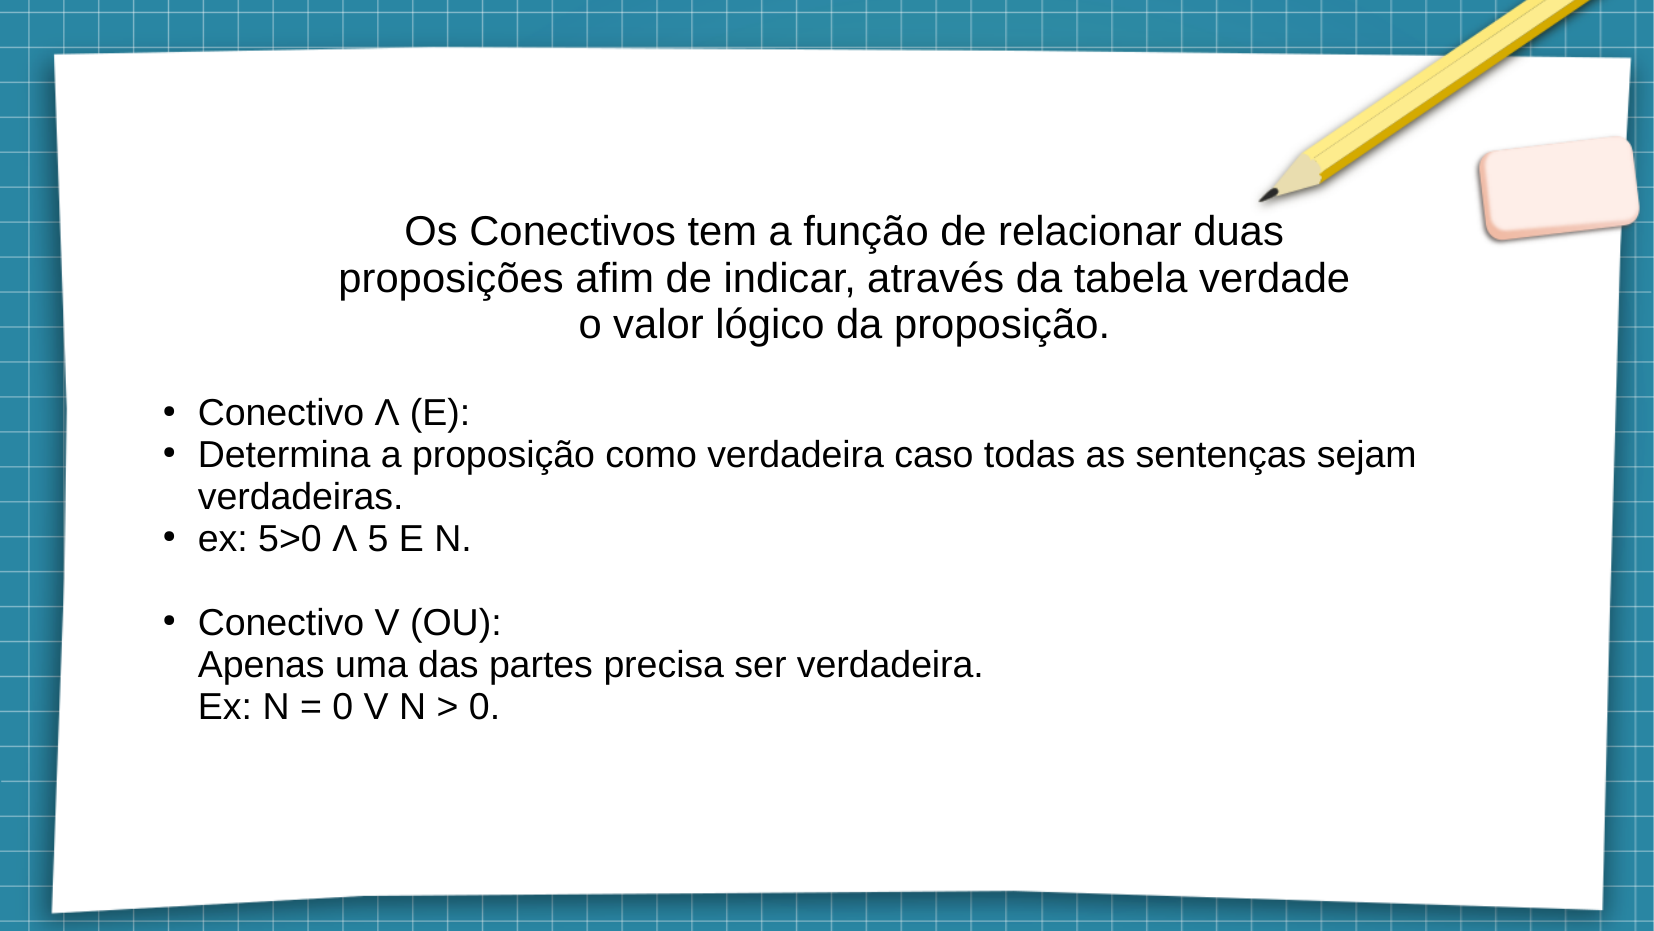

Os Conectivos tem a função de relacionar duas proposições afim de indicar, através da tabela verdade o valor lógico da proposição.
Conectivo Ʌ (E):
Determina a proposição como verdadeira caso todas as sentenças sejam verdadeiras.
ex: 5>0 Ʌ 5 E N.
Conectivo V (OU):
Apenas uma das partes precisa ser verdadeira.
Ex: N = 0 V N > 0.